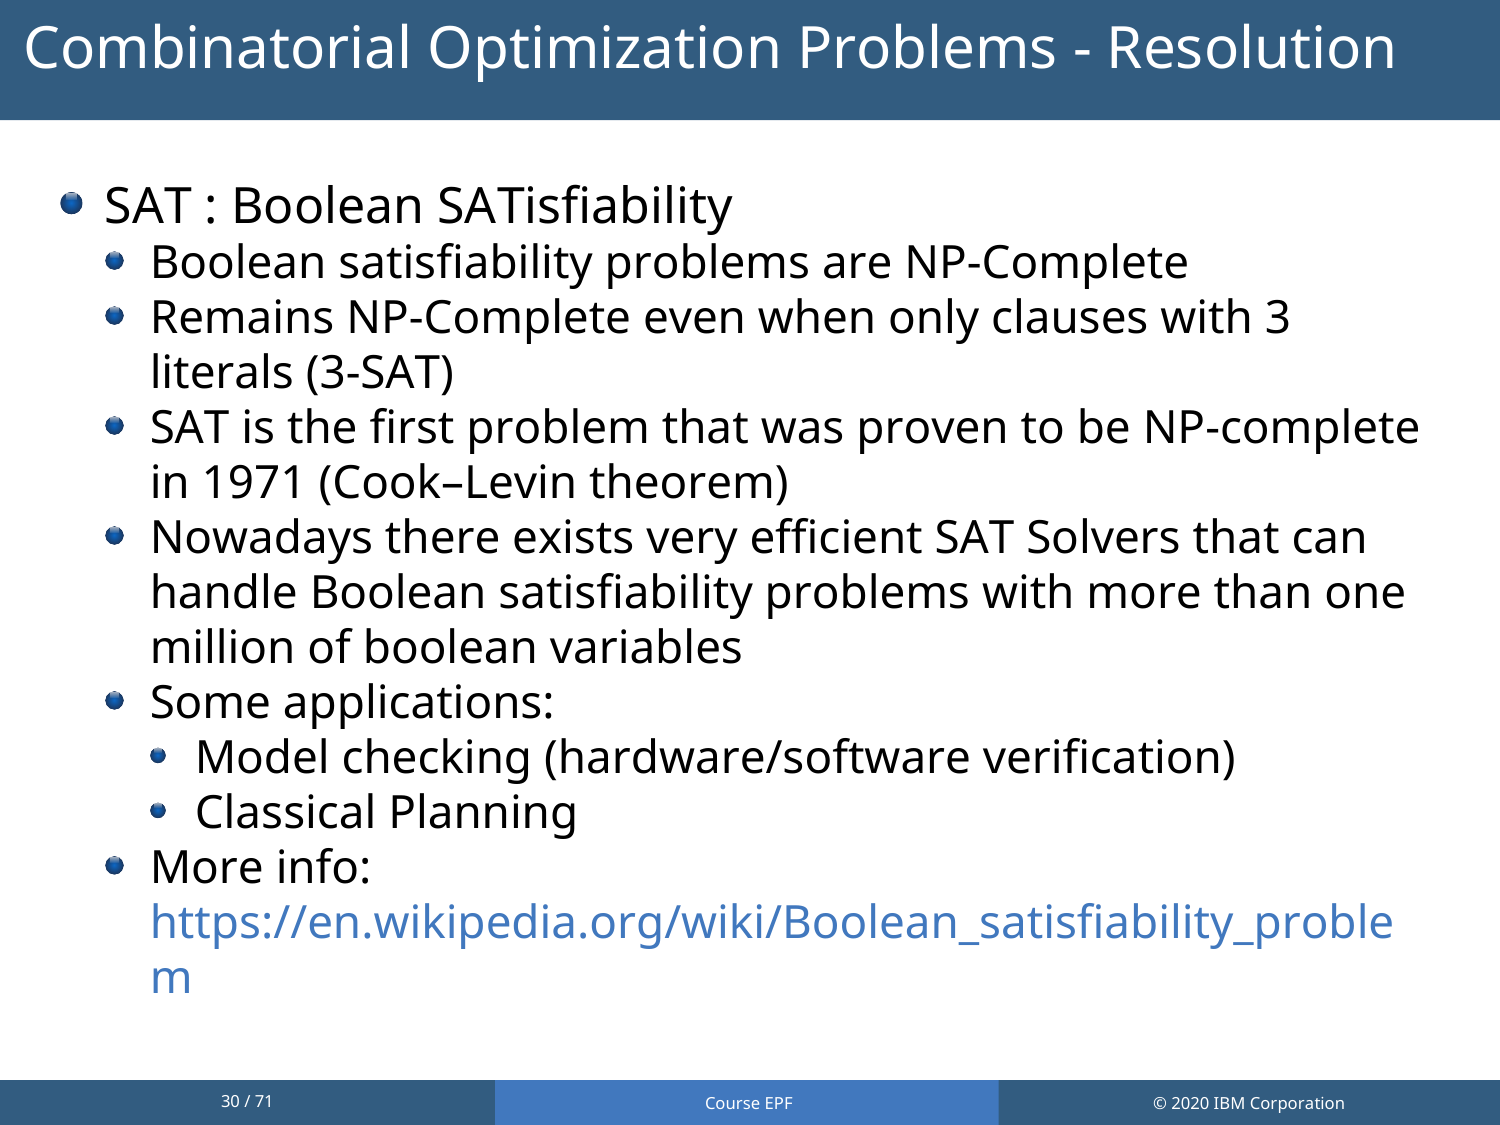

# Combinatorial Optimization Problems - Resolution
SAT : Boolean SATisfiability
Boolean satisfiability problems are NP-Complete
Remains NP-Complete even when only clauses with 3 literals (3-SAT)
SAT is the first problem that was proven to be NP-complete in 1971 (Cook–Levin theorem)
Nowadays there exists very efficient SAT Solvers that can handle Boolean satisfiability problems with more than one million of boolean variables
Some applications:
Model checking (hardware/software verification)
Classical Planning
More info: https://en.wikipedia.org/wiki/Boolean_satisfiability_problem